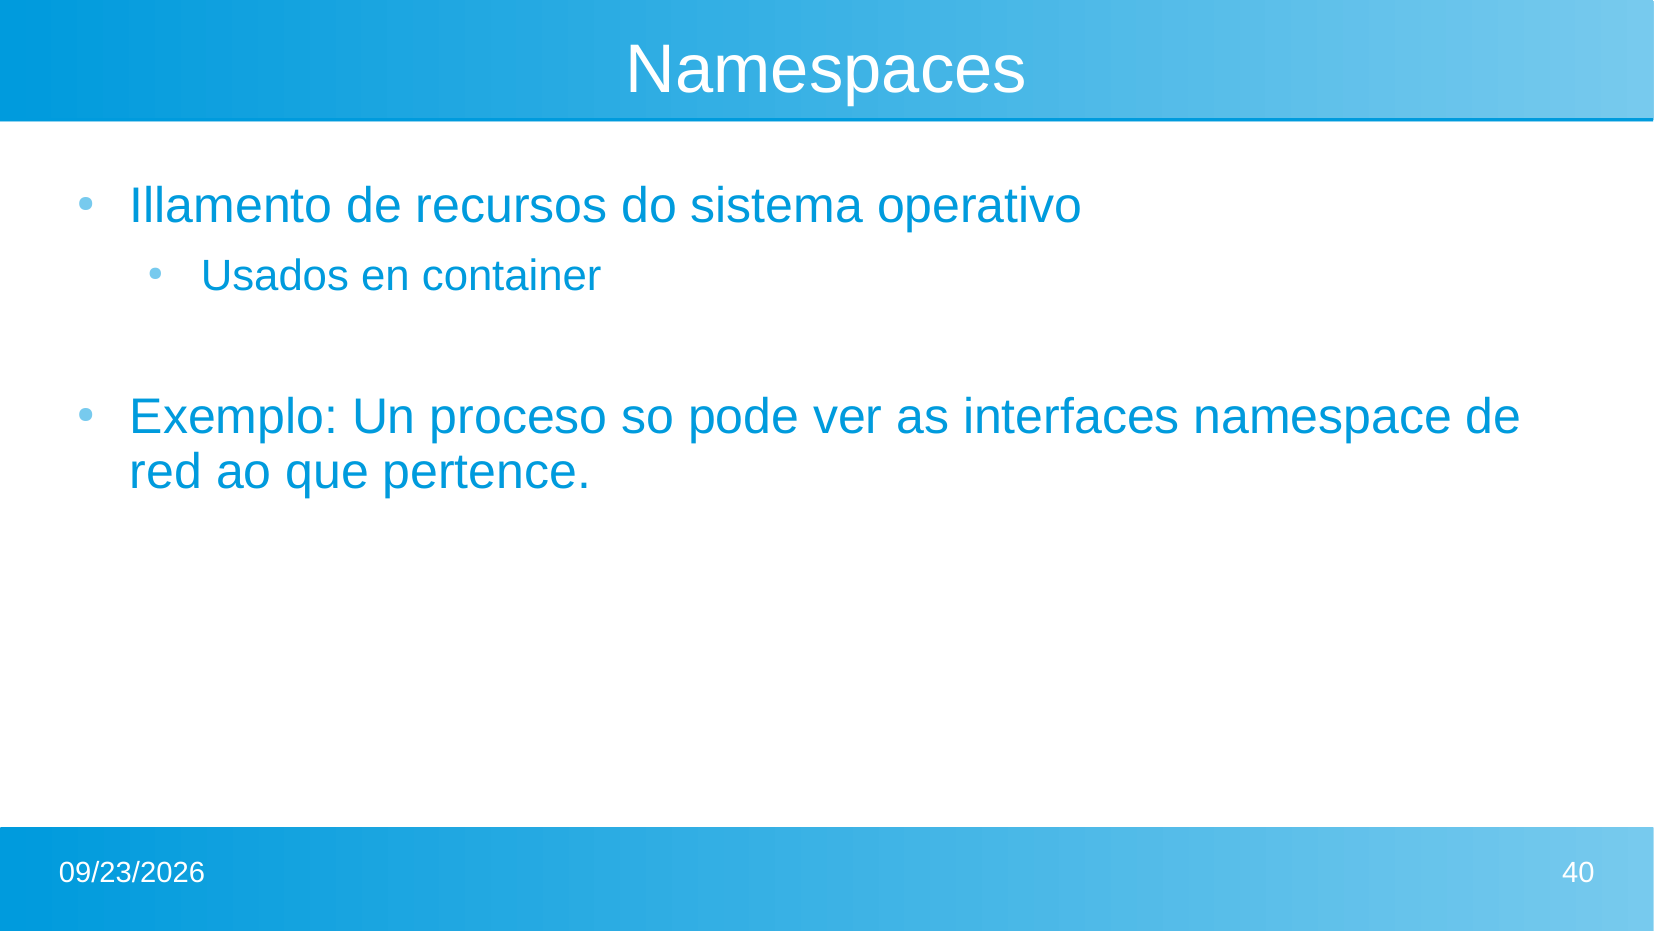

# Namespaces
Illamento de recursos do sistema operativo
Usados en container
Exemplo: Un proceso so pode ver as interfaces namespace de red ao que pertence.
40